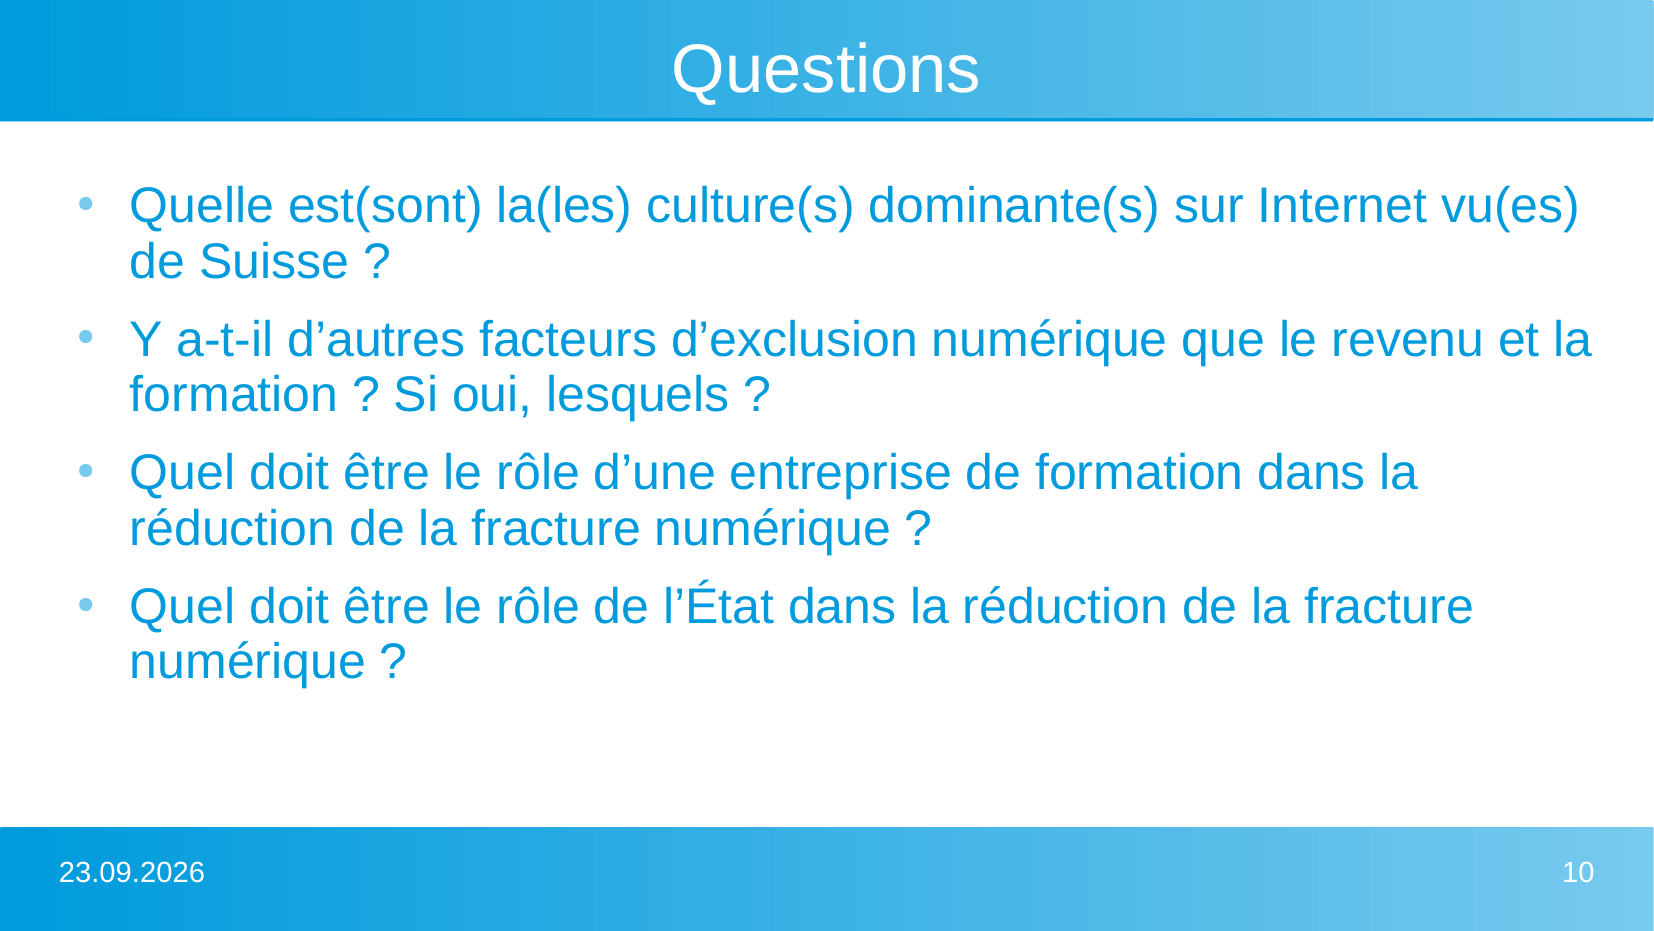

# Questions
Quelle est(sont) la(les) culture(s) dominante(s) sur Internet vu(es) de Suisse ?
Y a-t-il d’autres facteurs d’exclusion numérique que le revenu et la formation ? Si oui, lesquels ?
Quel doit être le rôle d’une entreprise de formation dans la réduction de la fracture numérique ?
Quel doit être le rôle de l’État dans la réduction de la fracture numérique ?
10